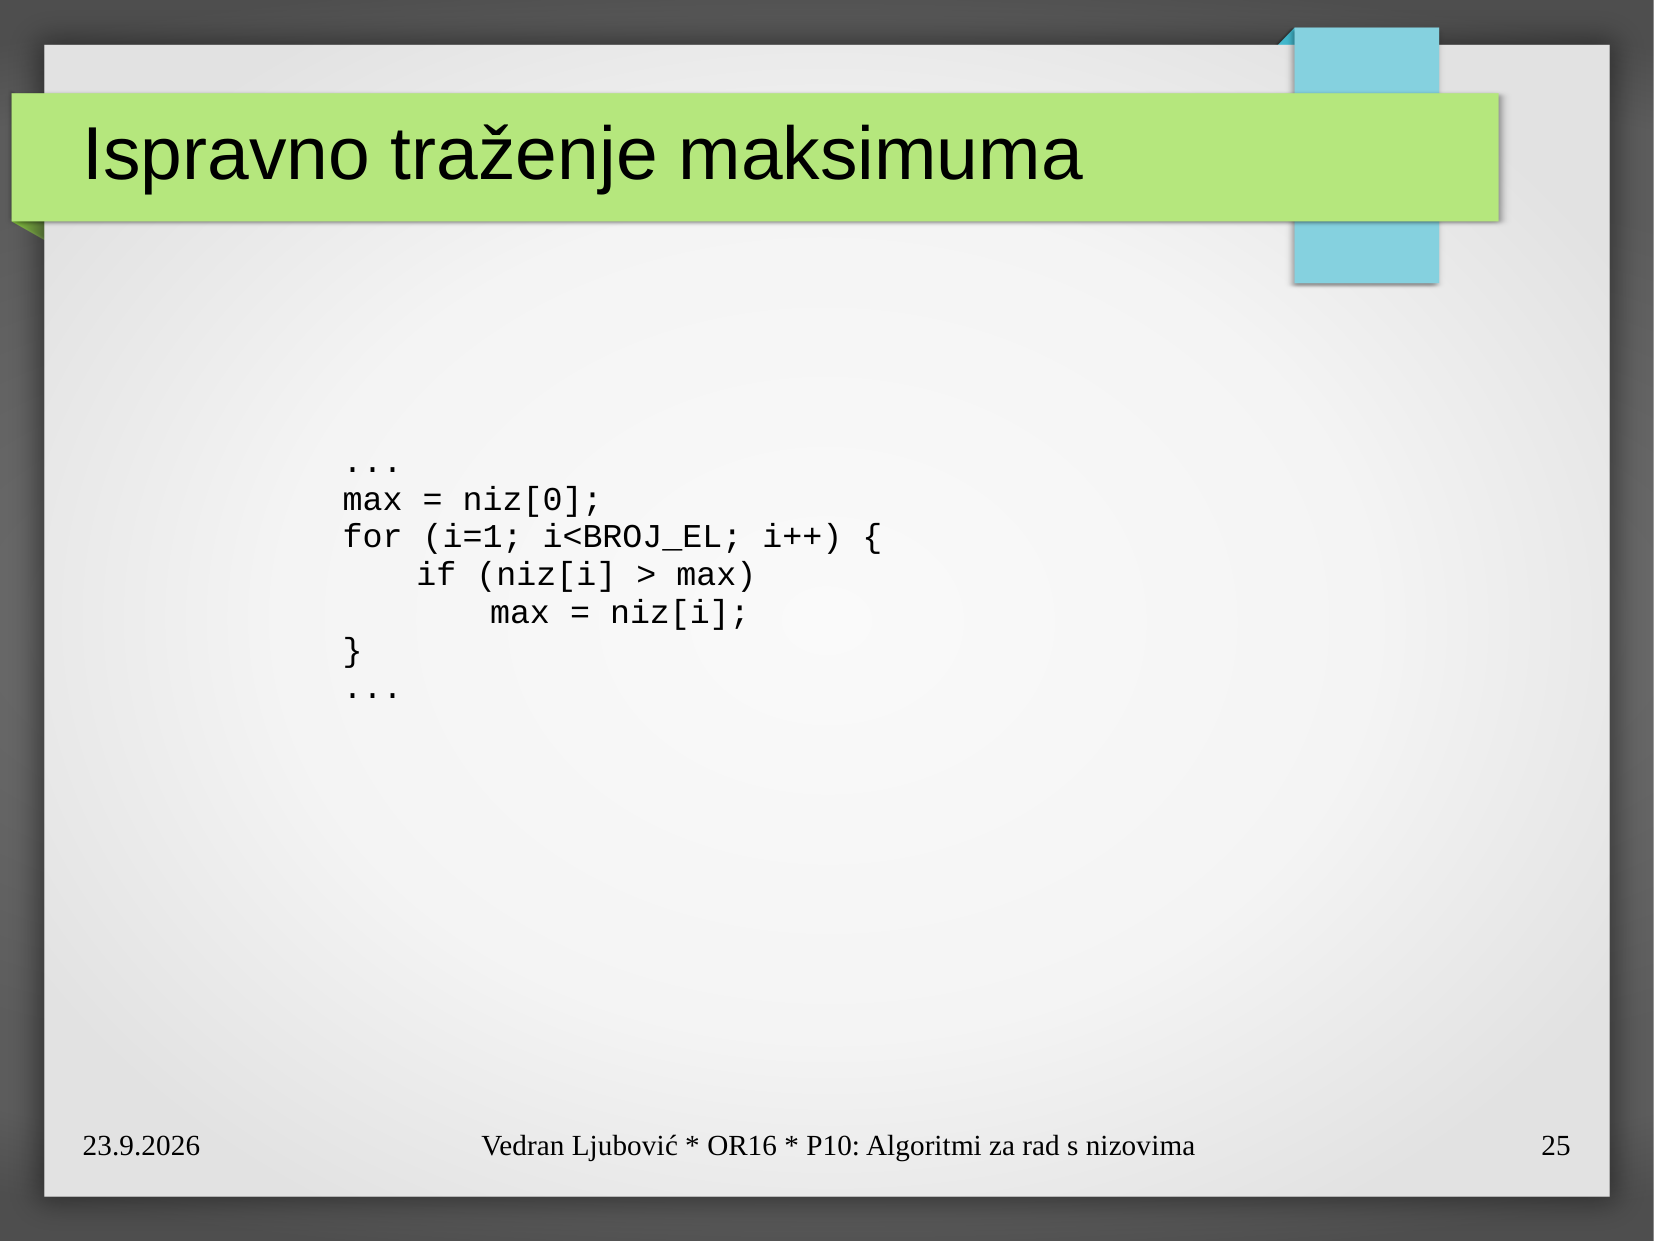

# Ispravno traženje maksimuma
	...
	max = niz[0];
	for (i=1; i<BROJ_EL; i++) {
		if (niz[i] > max)
			max = niz[i];
	}
	...
Vedran Ljubović * OR16 * P10: Algoritmi za rad s nizovima
25